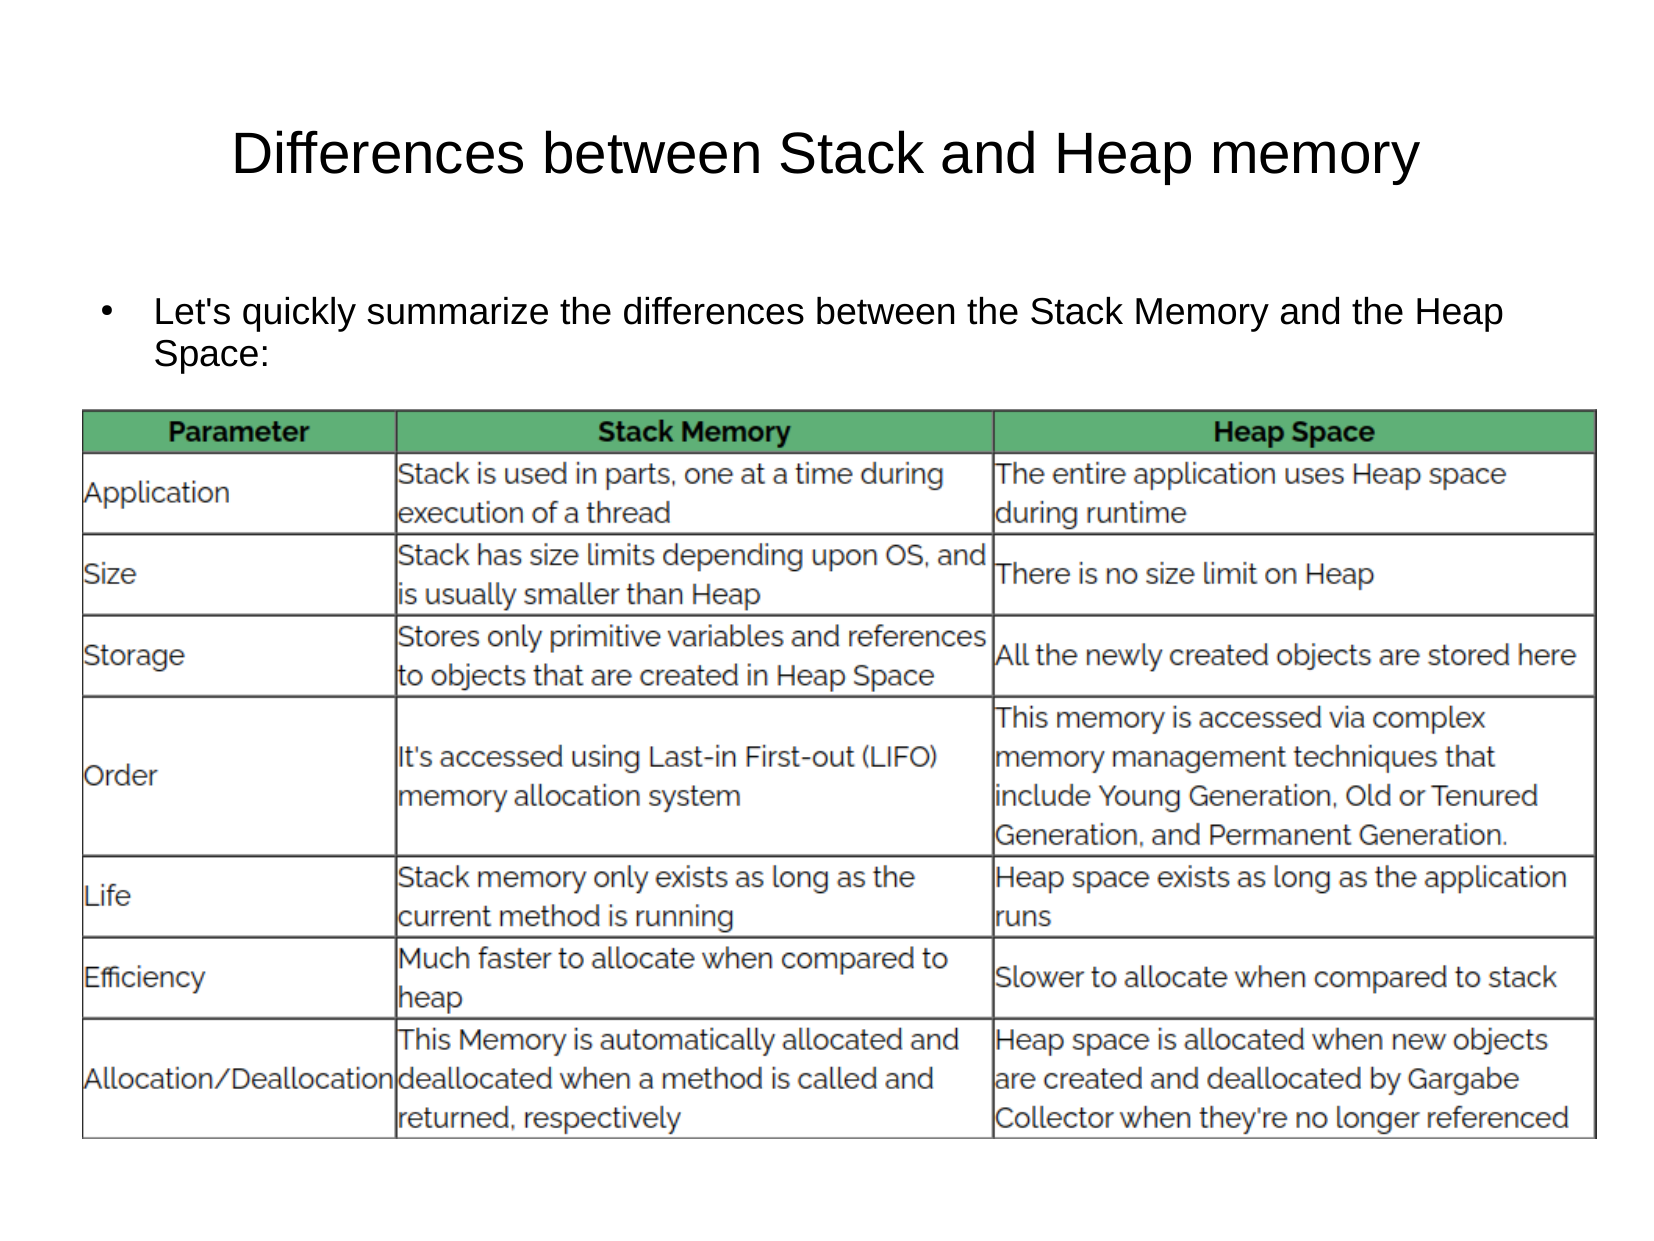

# Differences between Stack and Heap memory
Let's quickly summarize the differences between the Stack Memory and the Heap Space: